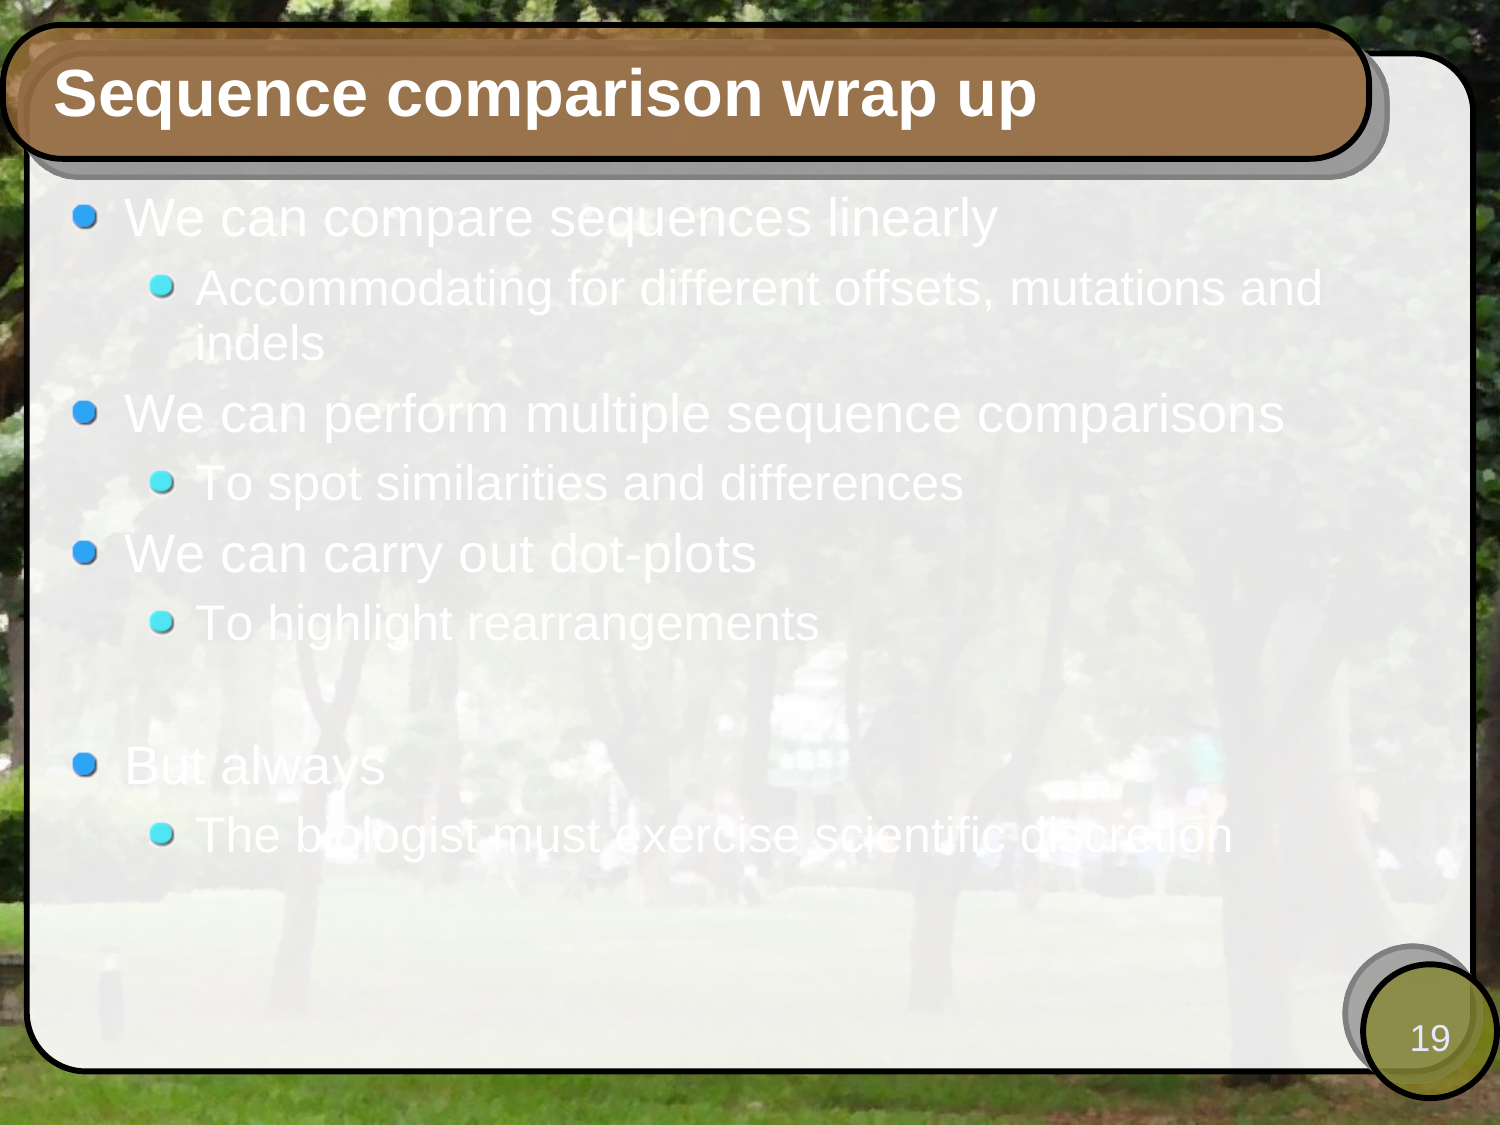

# Sequence comparison wrap up
We can compare sequences linearly
Accommodating for different offsets, mutations and indels
We can perform multiple sequence comparisons
To spot similarities and differences
We can carry out dot-plots
To highlight rearrangements
But always
The biologist must exercise scientific discretion
19